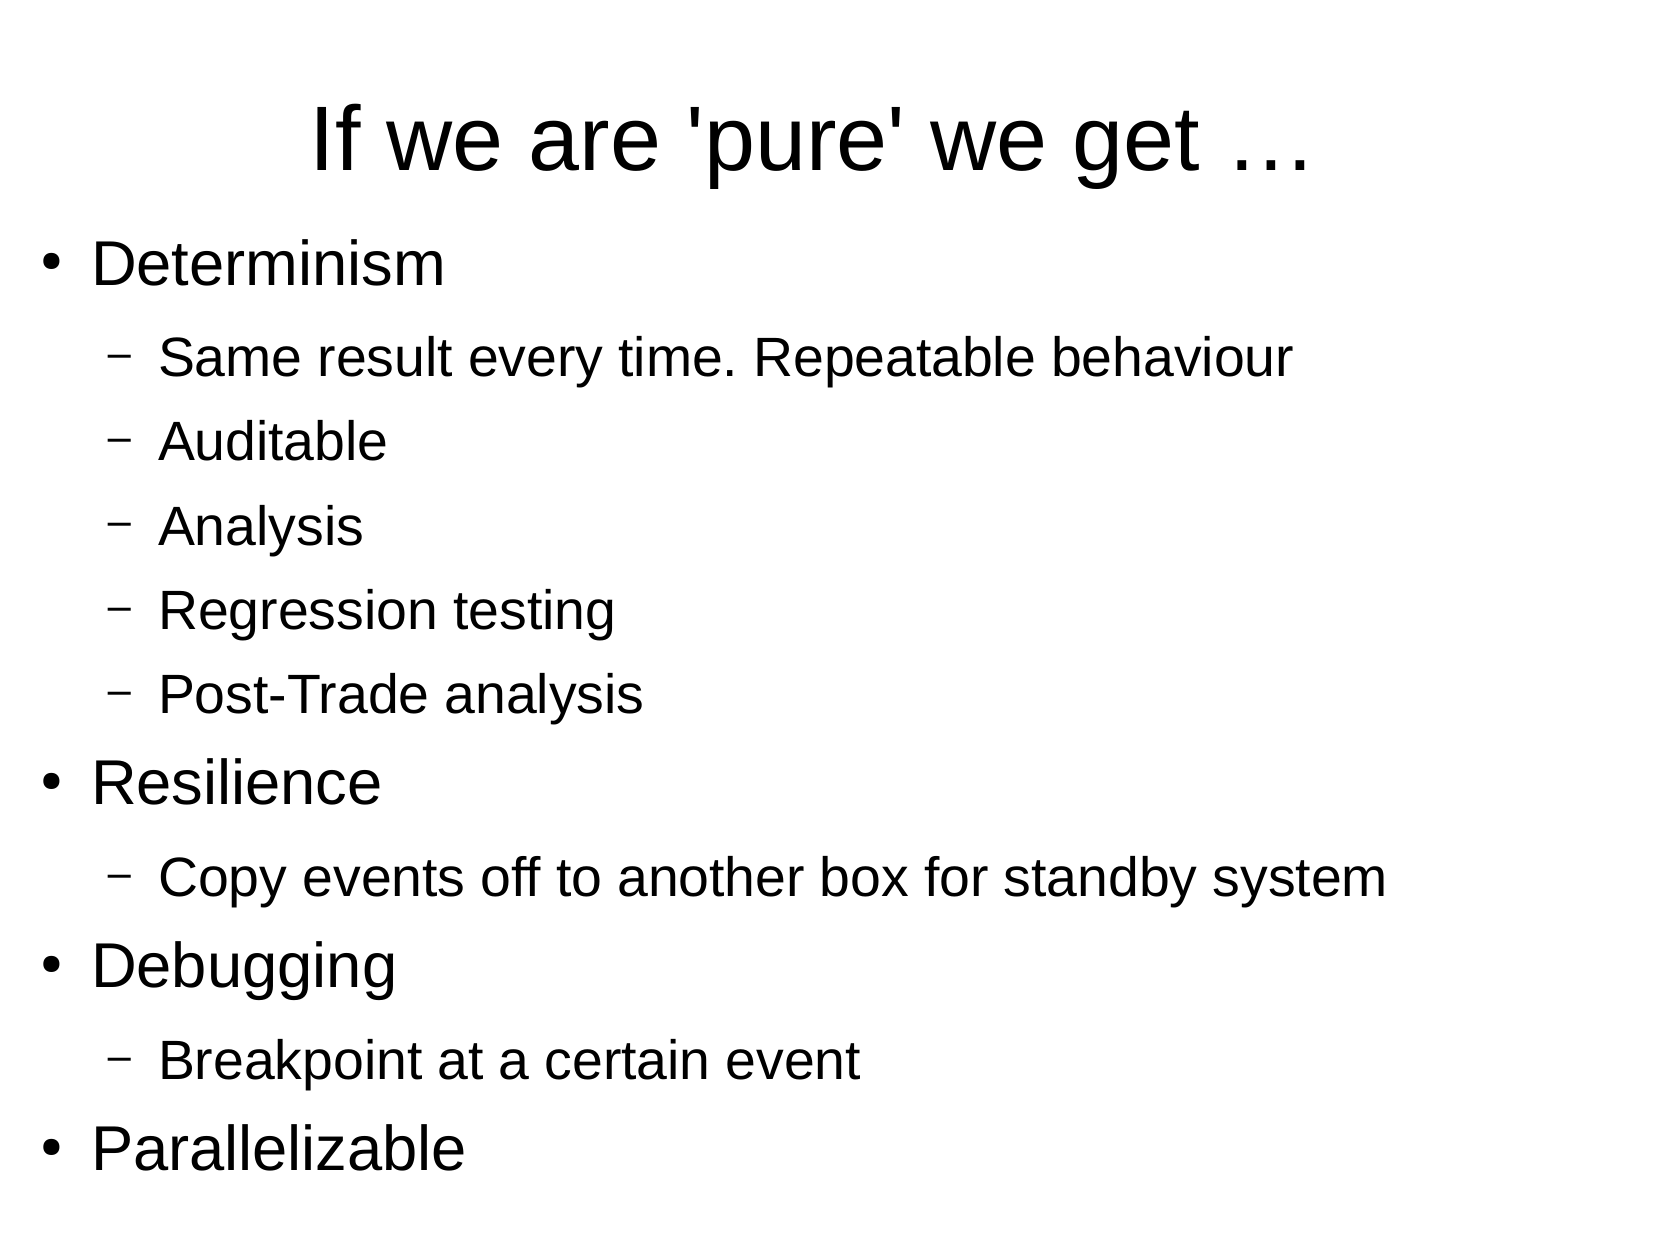

# If we are 'pure' we get …
Determinism
Same result every time. Repeatable behaviour
Auditable
Analysis
Regression testing
Post-Trade analysis
Resilience
Copy events off to another box for standby system
Debugging
Breakpoint at a certain event
Parallelizable